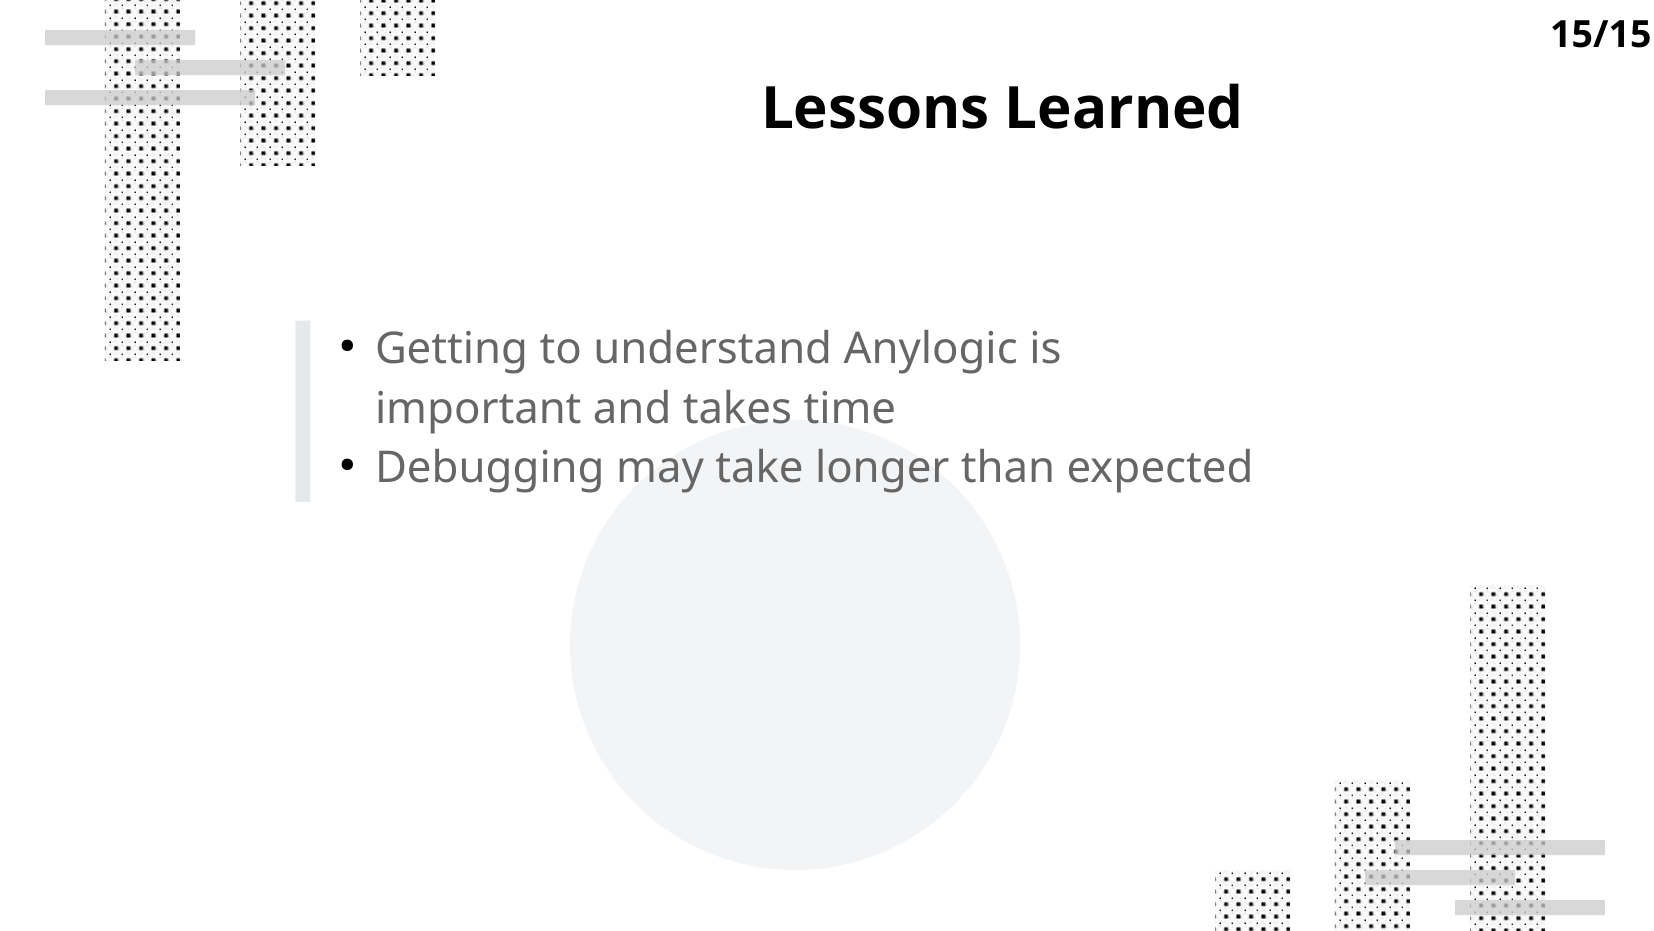

15/15
Lessons Learned
Getting to understand Anylogic is important and takes time
Debugging may take longer than expected